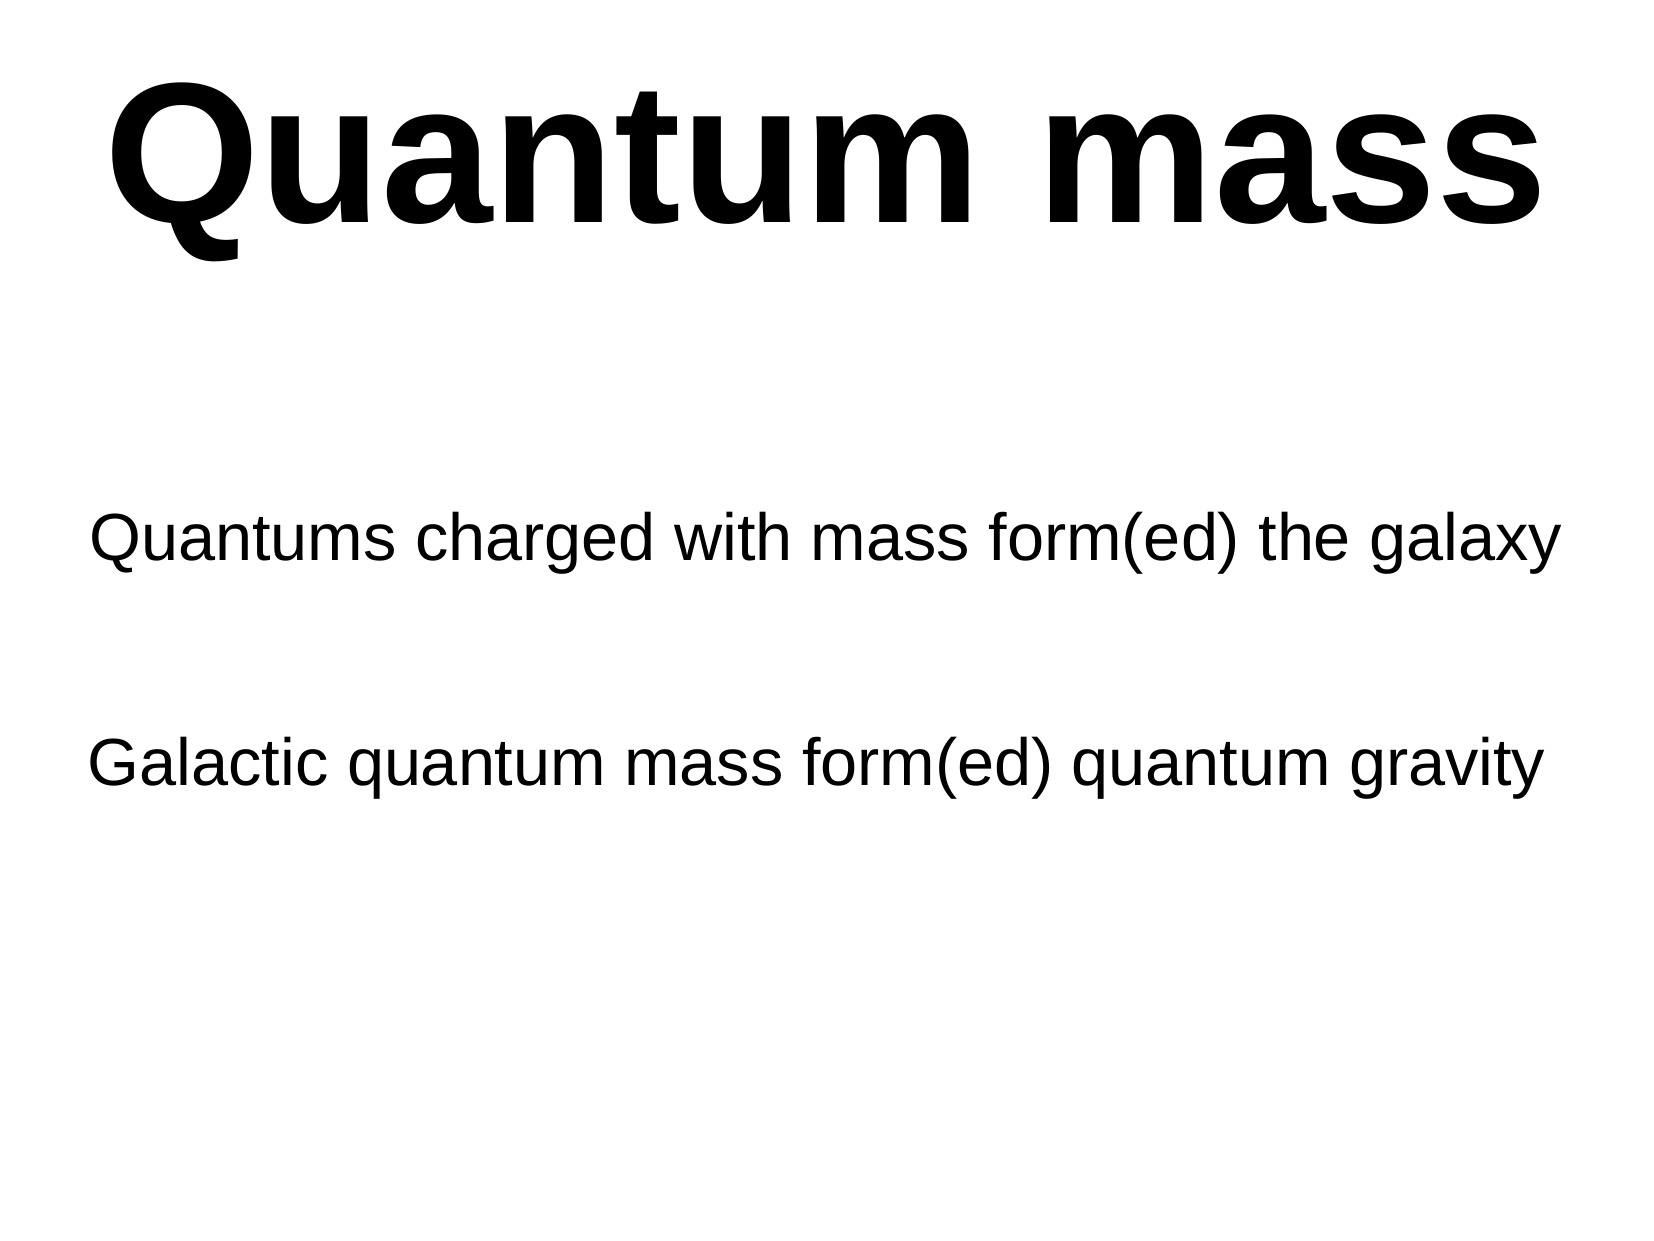

# Quantum mass
Quantums charged with mass form(ed) the galaxy
Galactic quantum mass form(ed) quantum gravity